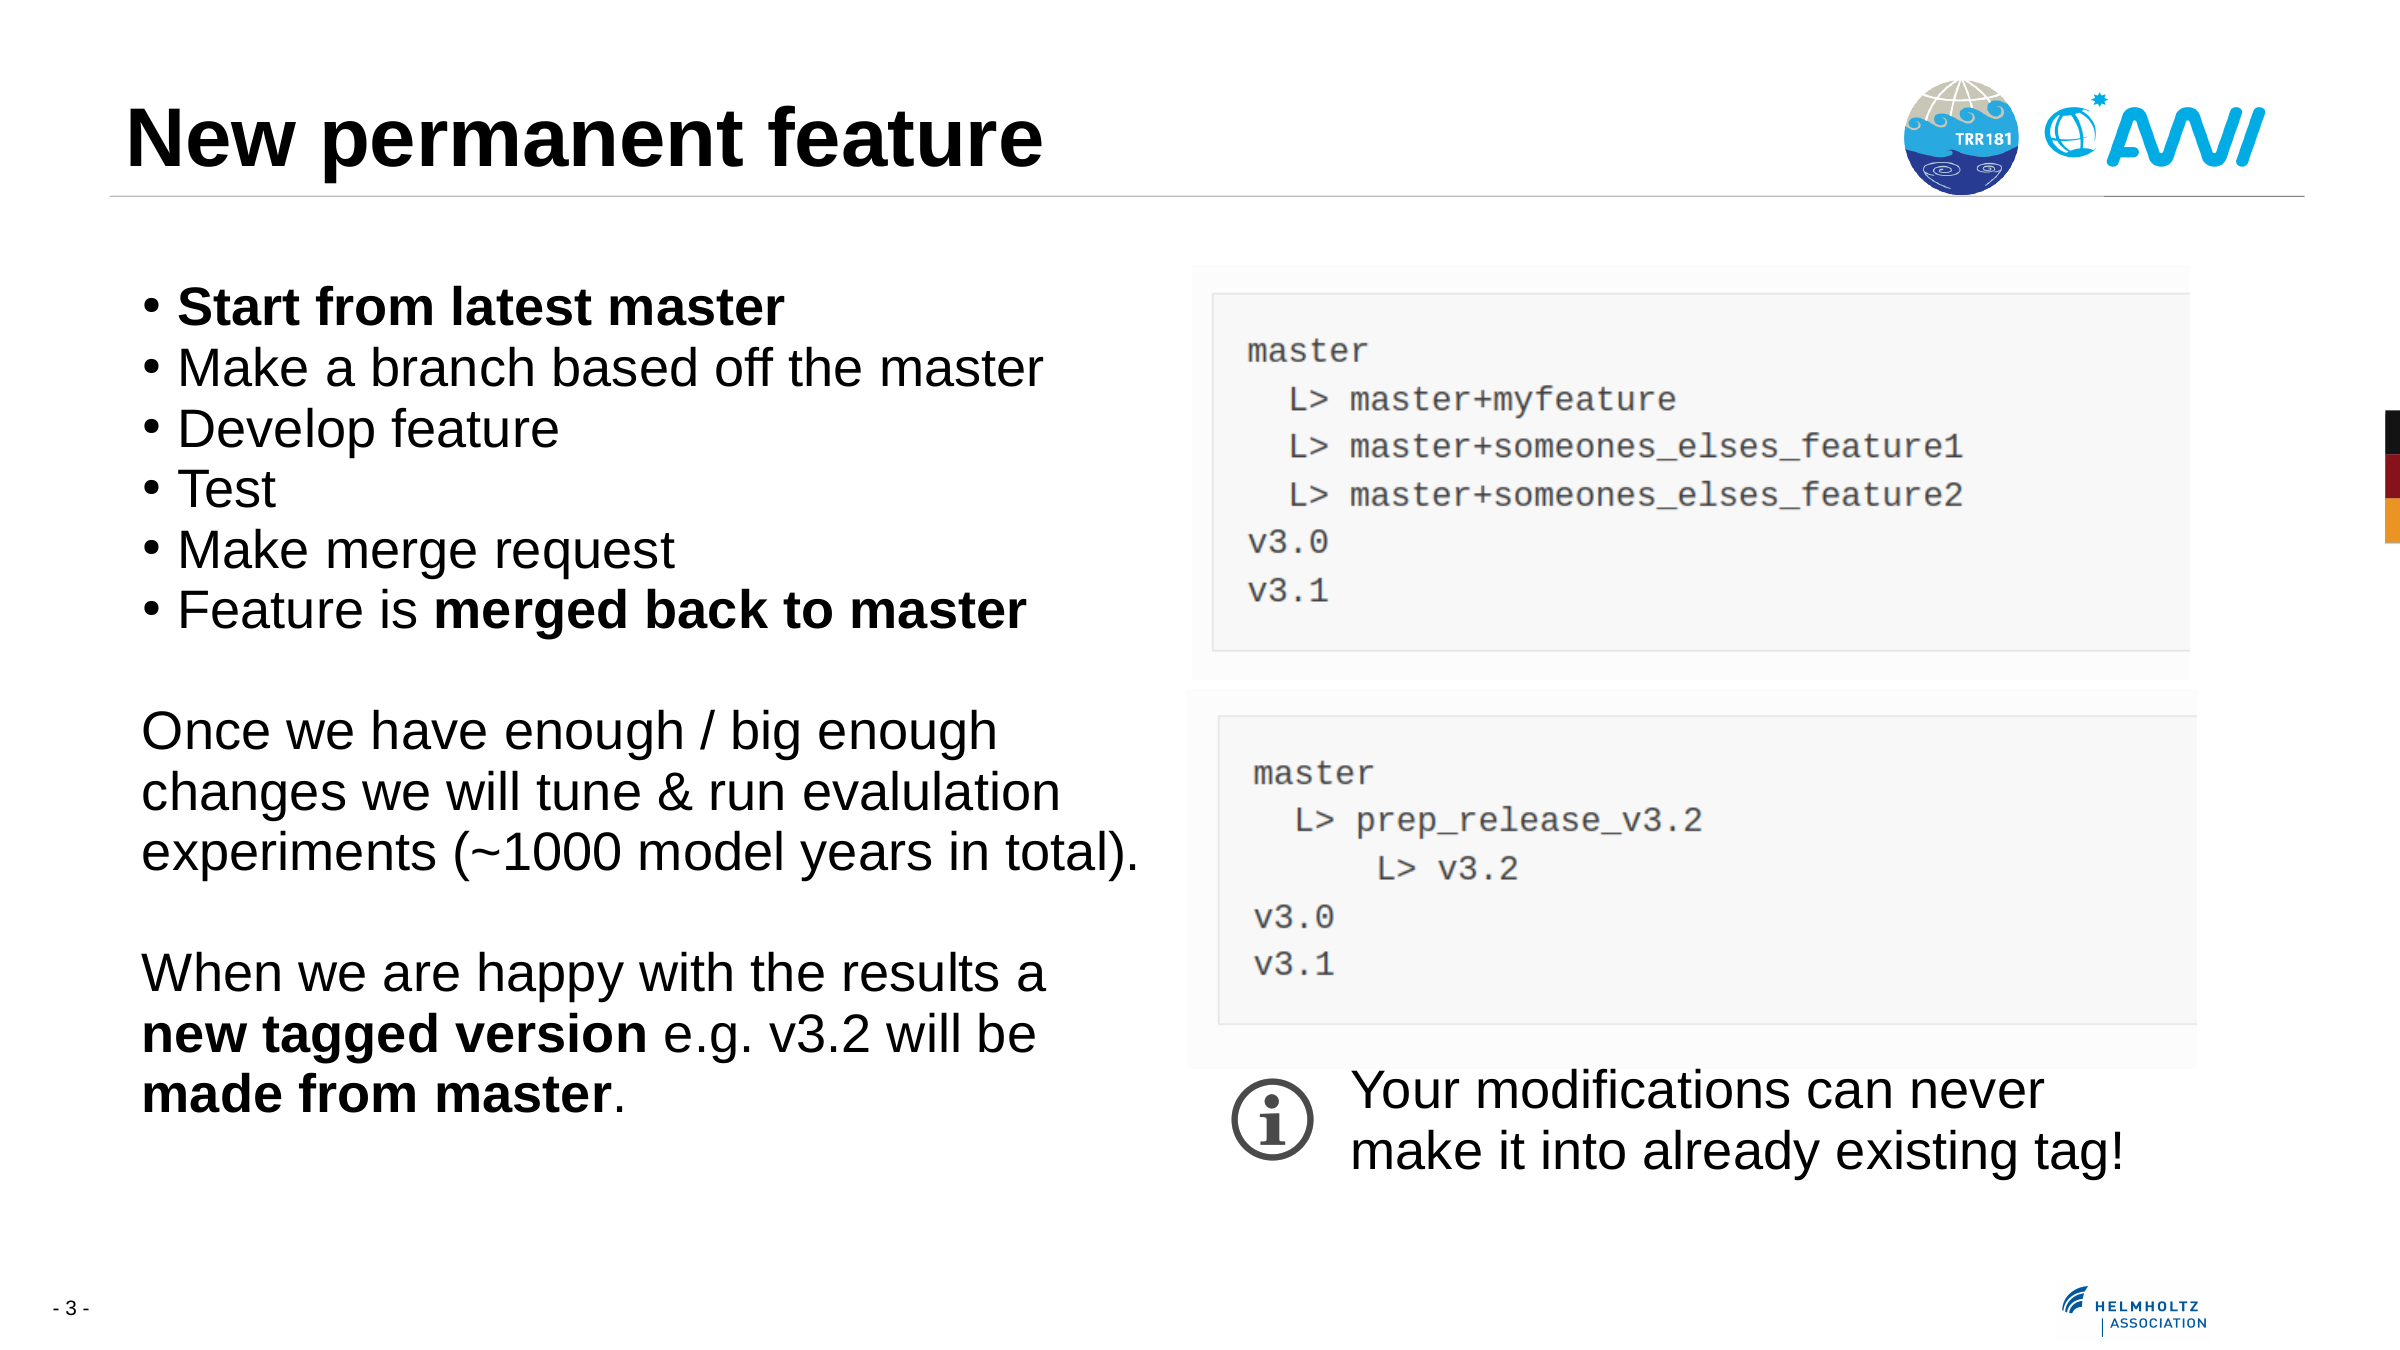

New permanent feature
Start from latest master
Make a branch based off the master
Develop feature
Test
Make merge request
Feature is merged back to master
Once we have enough / big enough changes we will tune & run evalulation experiments (~1000 model years in total).
When we are happy with the results a new tagged version e.g. v3.2 will be made from master.
Your modifications can never make it into already existing tag!